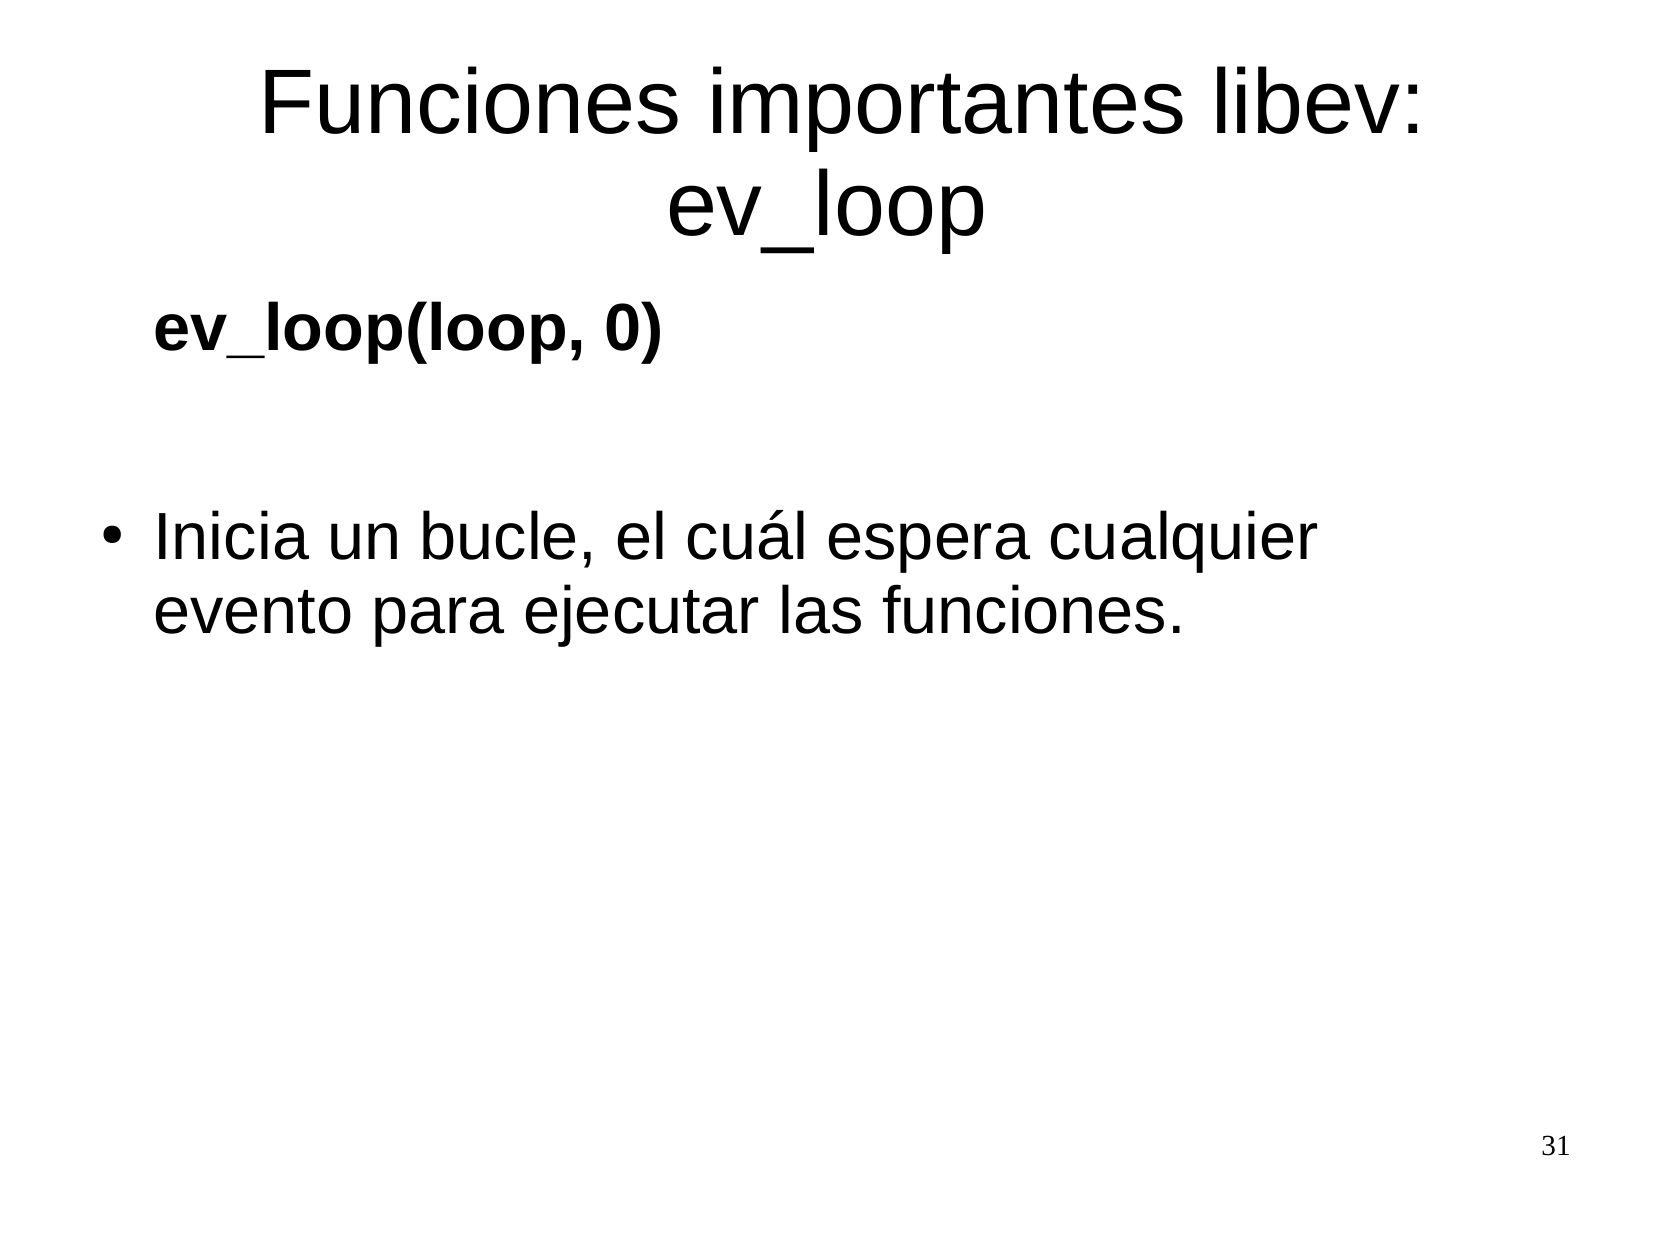

# Funciones importantes libev: ev_loop
ev_loop(loop, 0)
Inicia un bucle, el cuál espera cualquier evento para ejecutar las funciones.
31